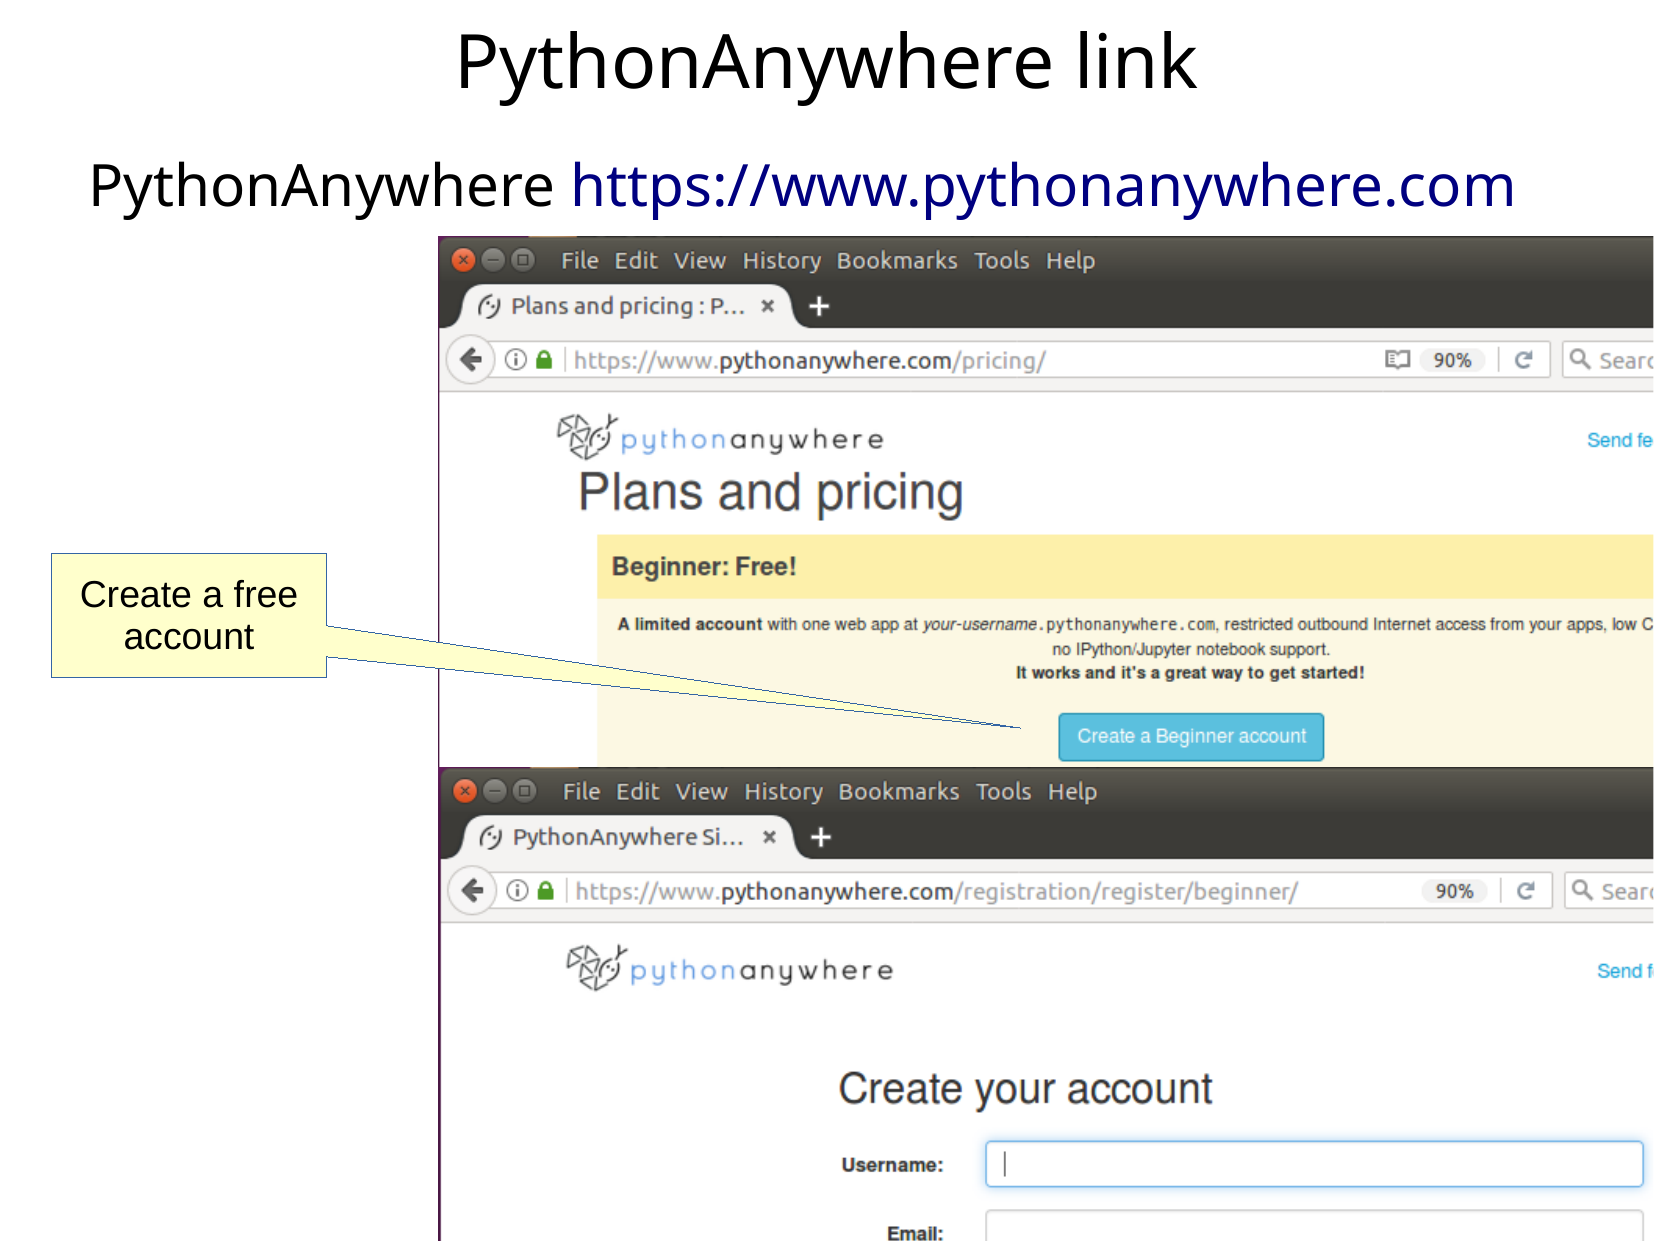

# PythonAnywhere link
PythonAnywhere https://www.pythonanywhere.com
Create a free account